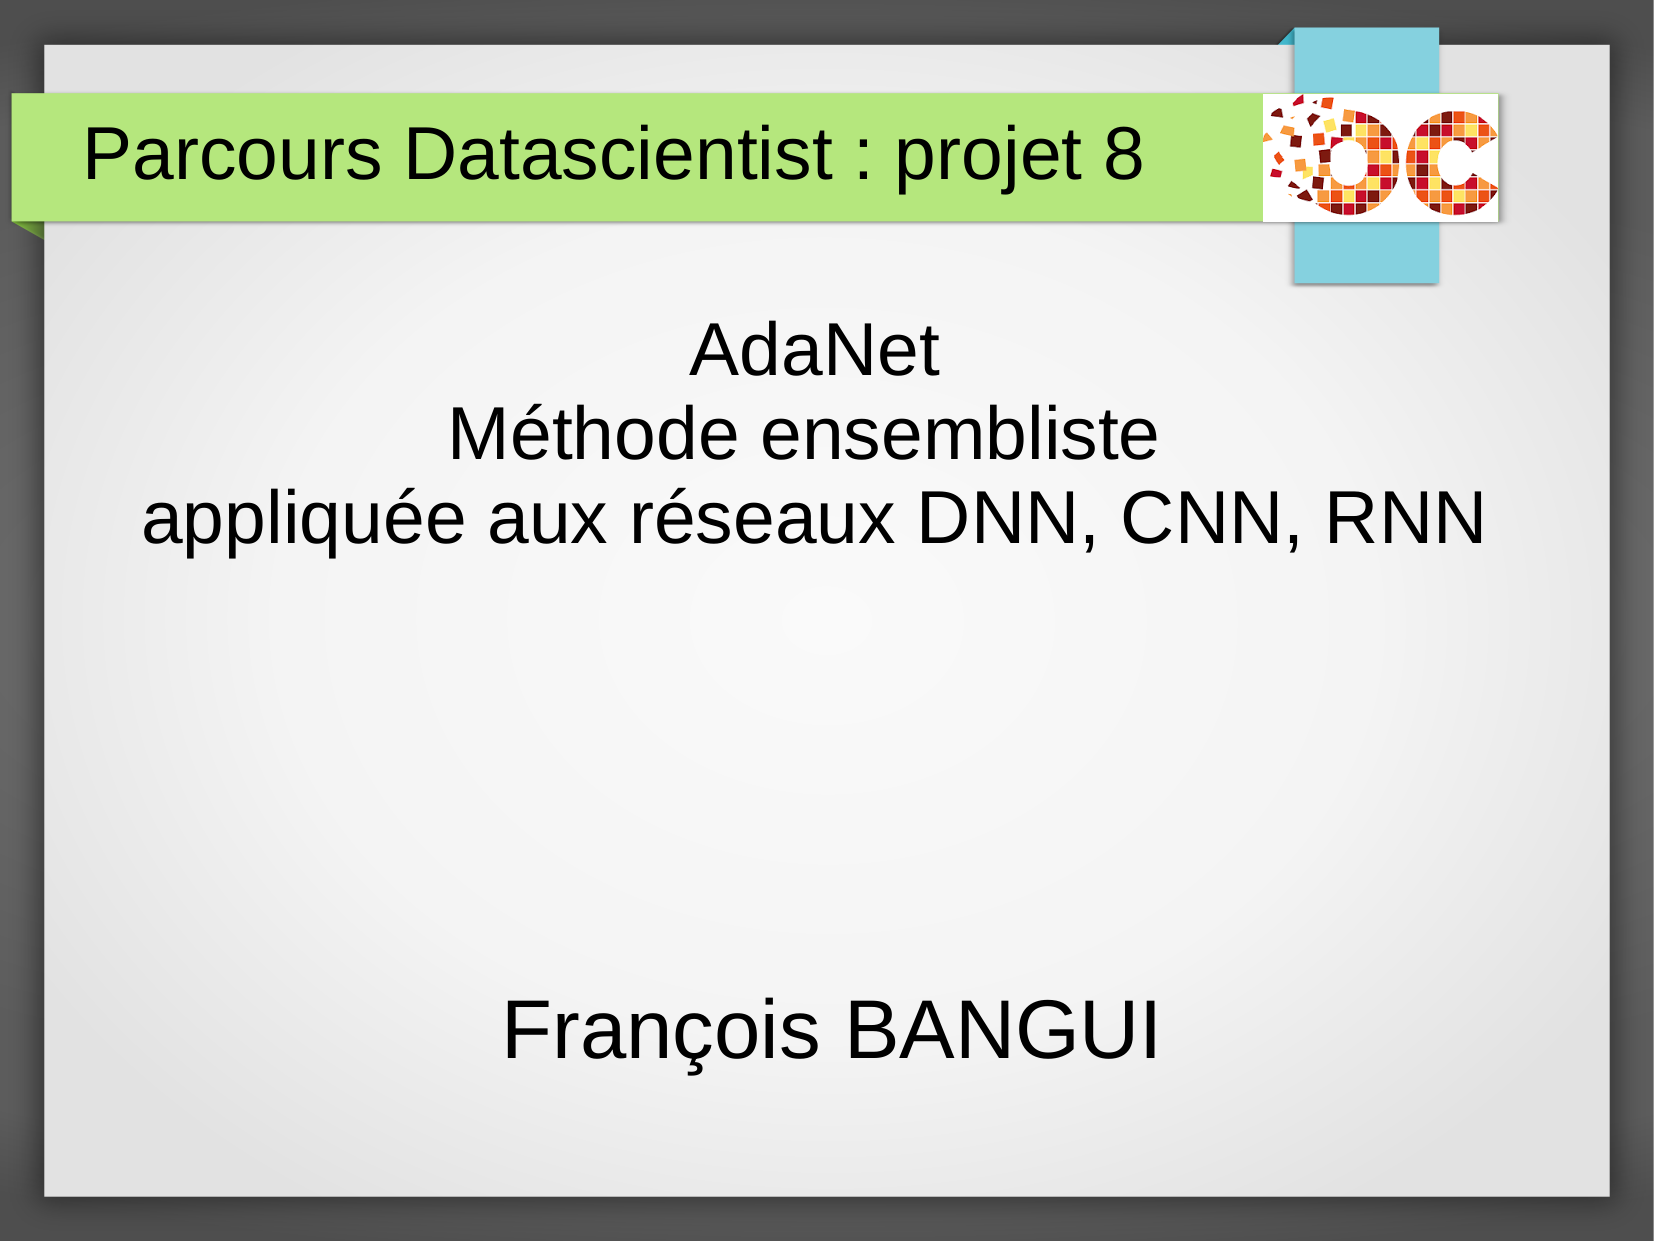

# Parcours Datascientist : projet 8
AdaNet
Méthode ensembliste
appliquée aux réseaux DNN, CNN, RNN
François BANGUI